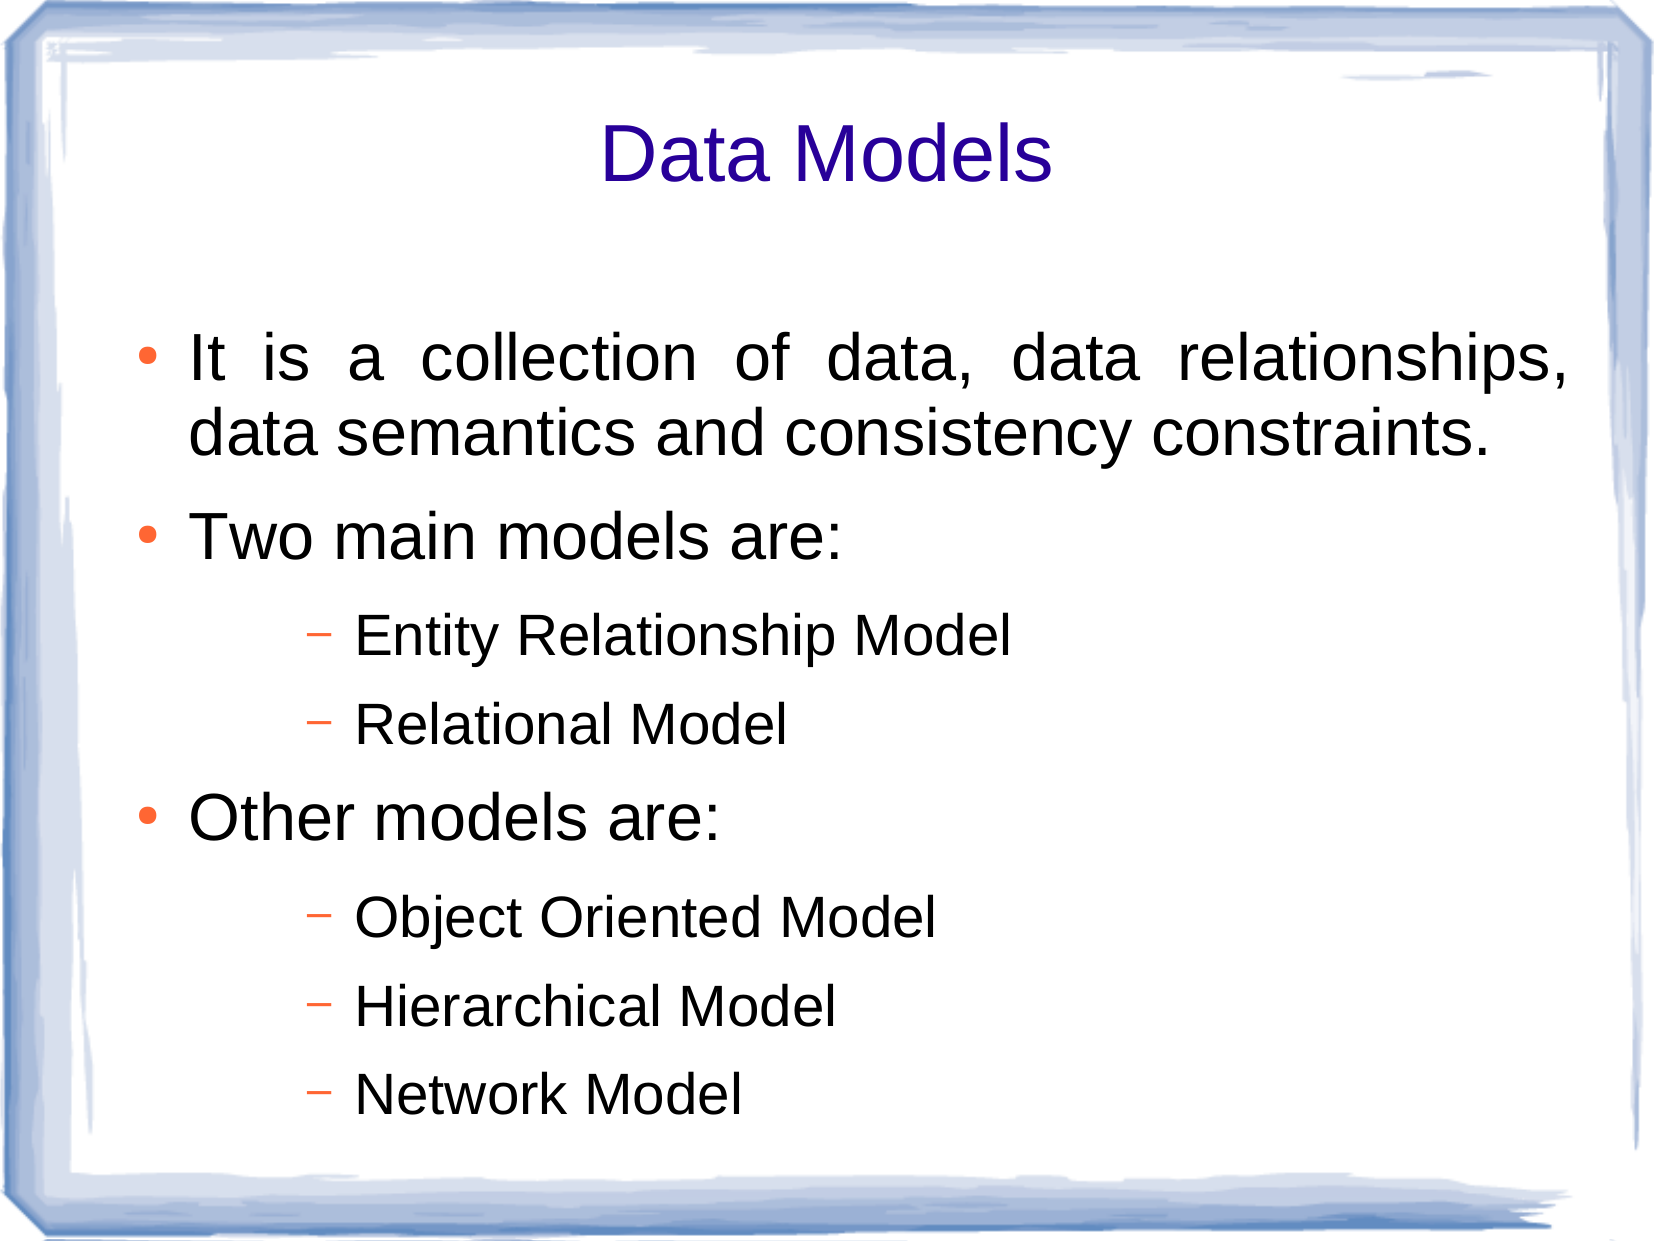

# Data Models
It is a collection of data, data relationships, data semantics and consistency constraints.
Two main models are:
Entity Relationship Model
Relational Model
Other models are:
Object Oriented Model
Hierarchical Model
Network Model